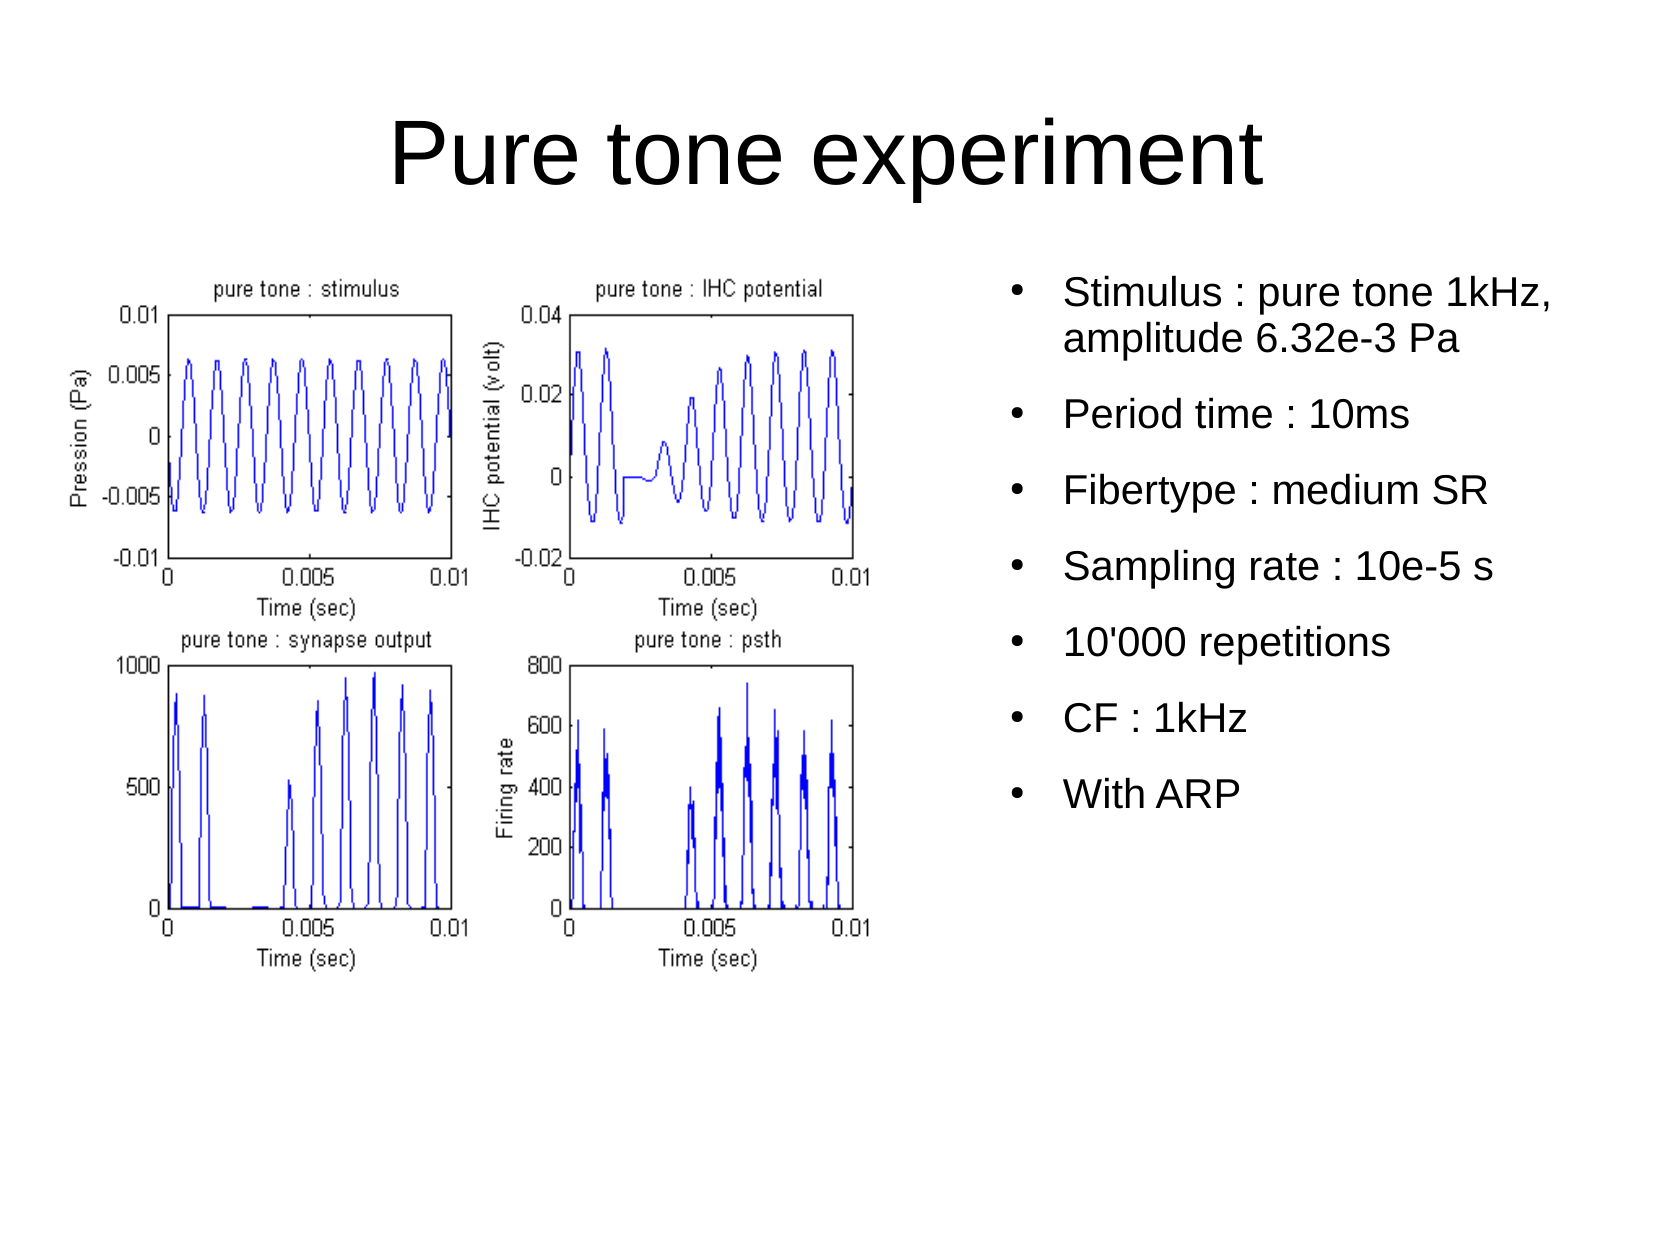

# Pure tone experiment
Stimulus : pure tone 1kHz, amplitude 6.32e-3 Pa
Period time : 10ms
Fibertype : medium SR
Sampling rate : 10e-5 s
10'000 repetitions
CF : 1kHz
With ARP